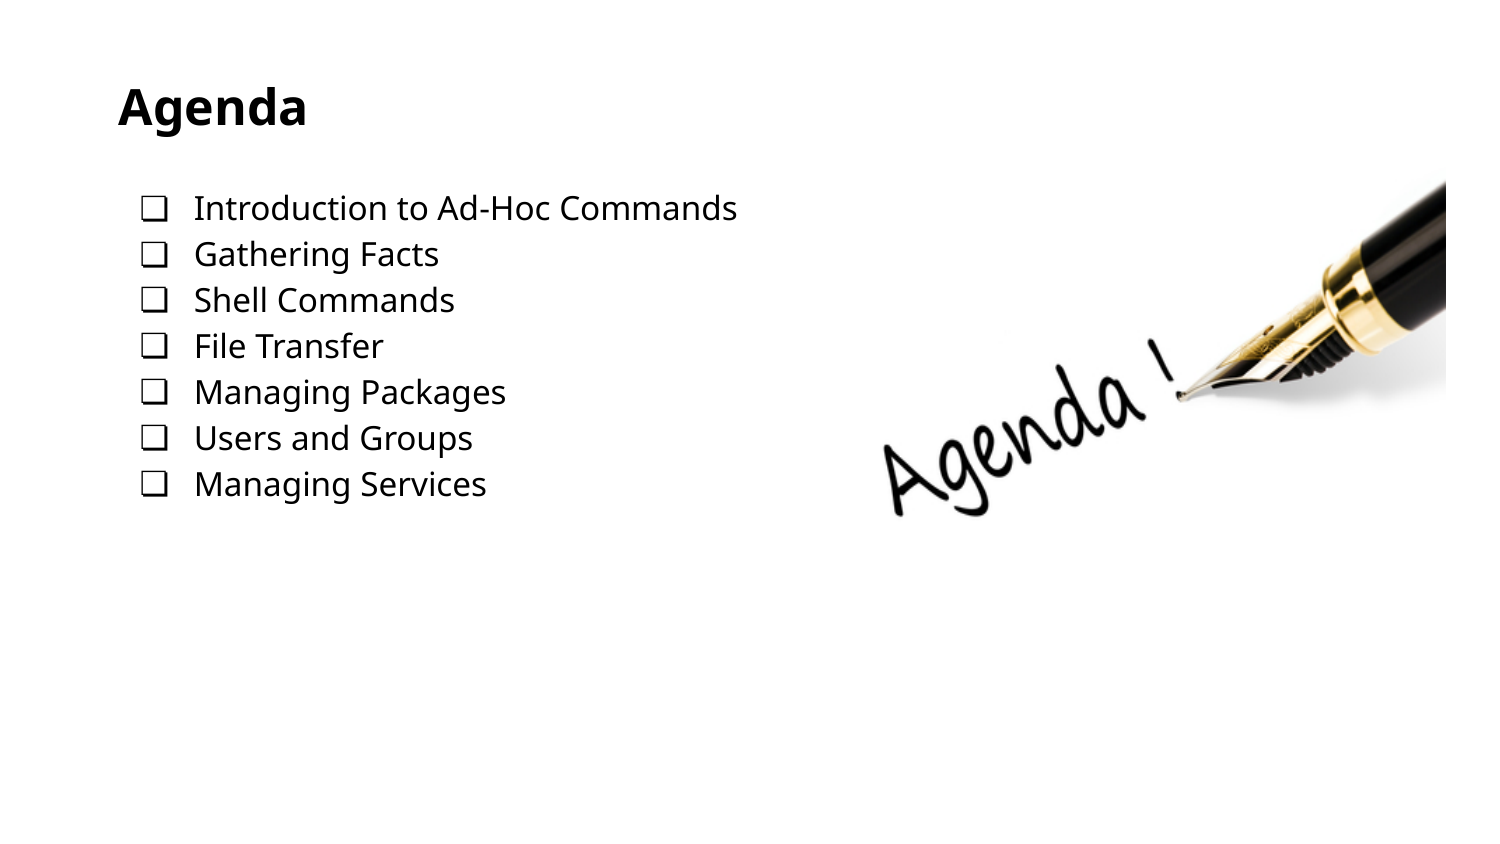

Agenda
Introduction to Ad-Hoc Commands
Gathering Facts
Shell Commands
File Transfer
Managing Packages
Users and Groups
Managing Services